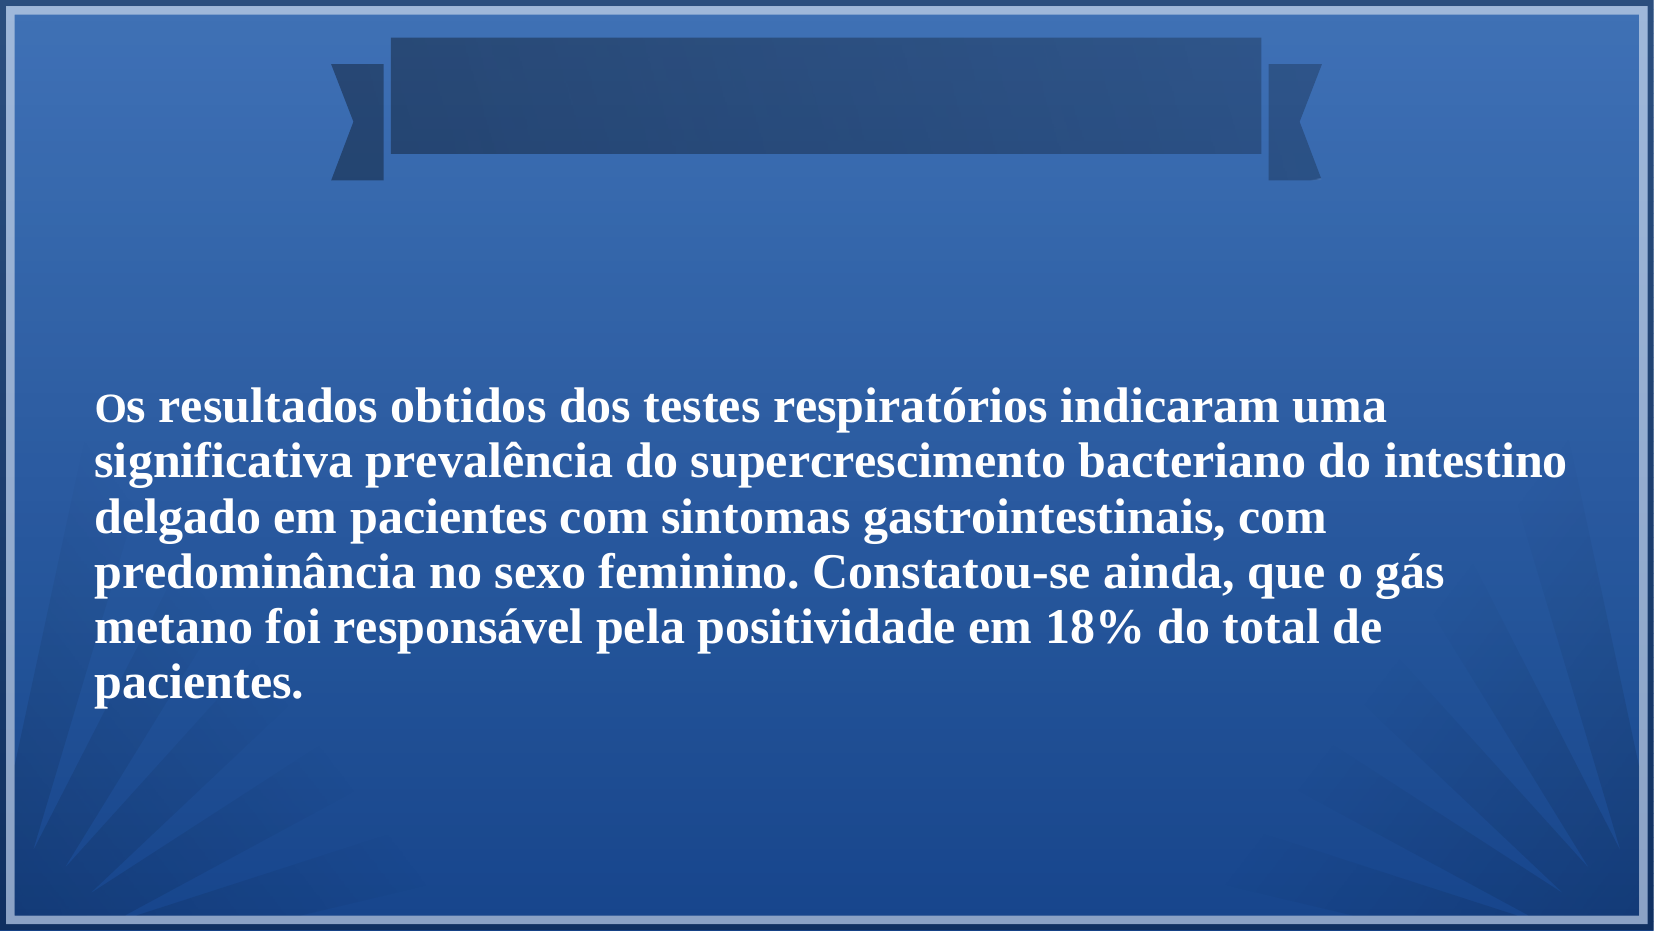

#
Os resultados obtidos dos testes respiratórios indicaram uma significativa prevalência do supercrescimento bacteriano do intestino delgado em pacientes com sintomas gastrointestinais, com predominância no sexo feminino. Constatou-se ainda, que o gás metano foi responsável pela positividade em 18% do total de pacientes.